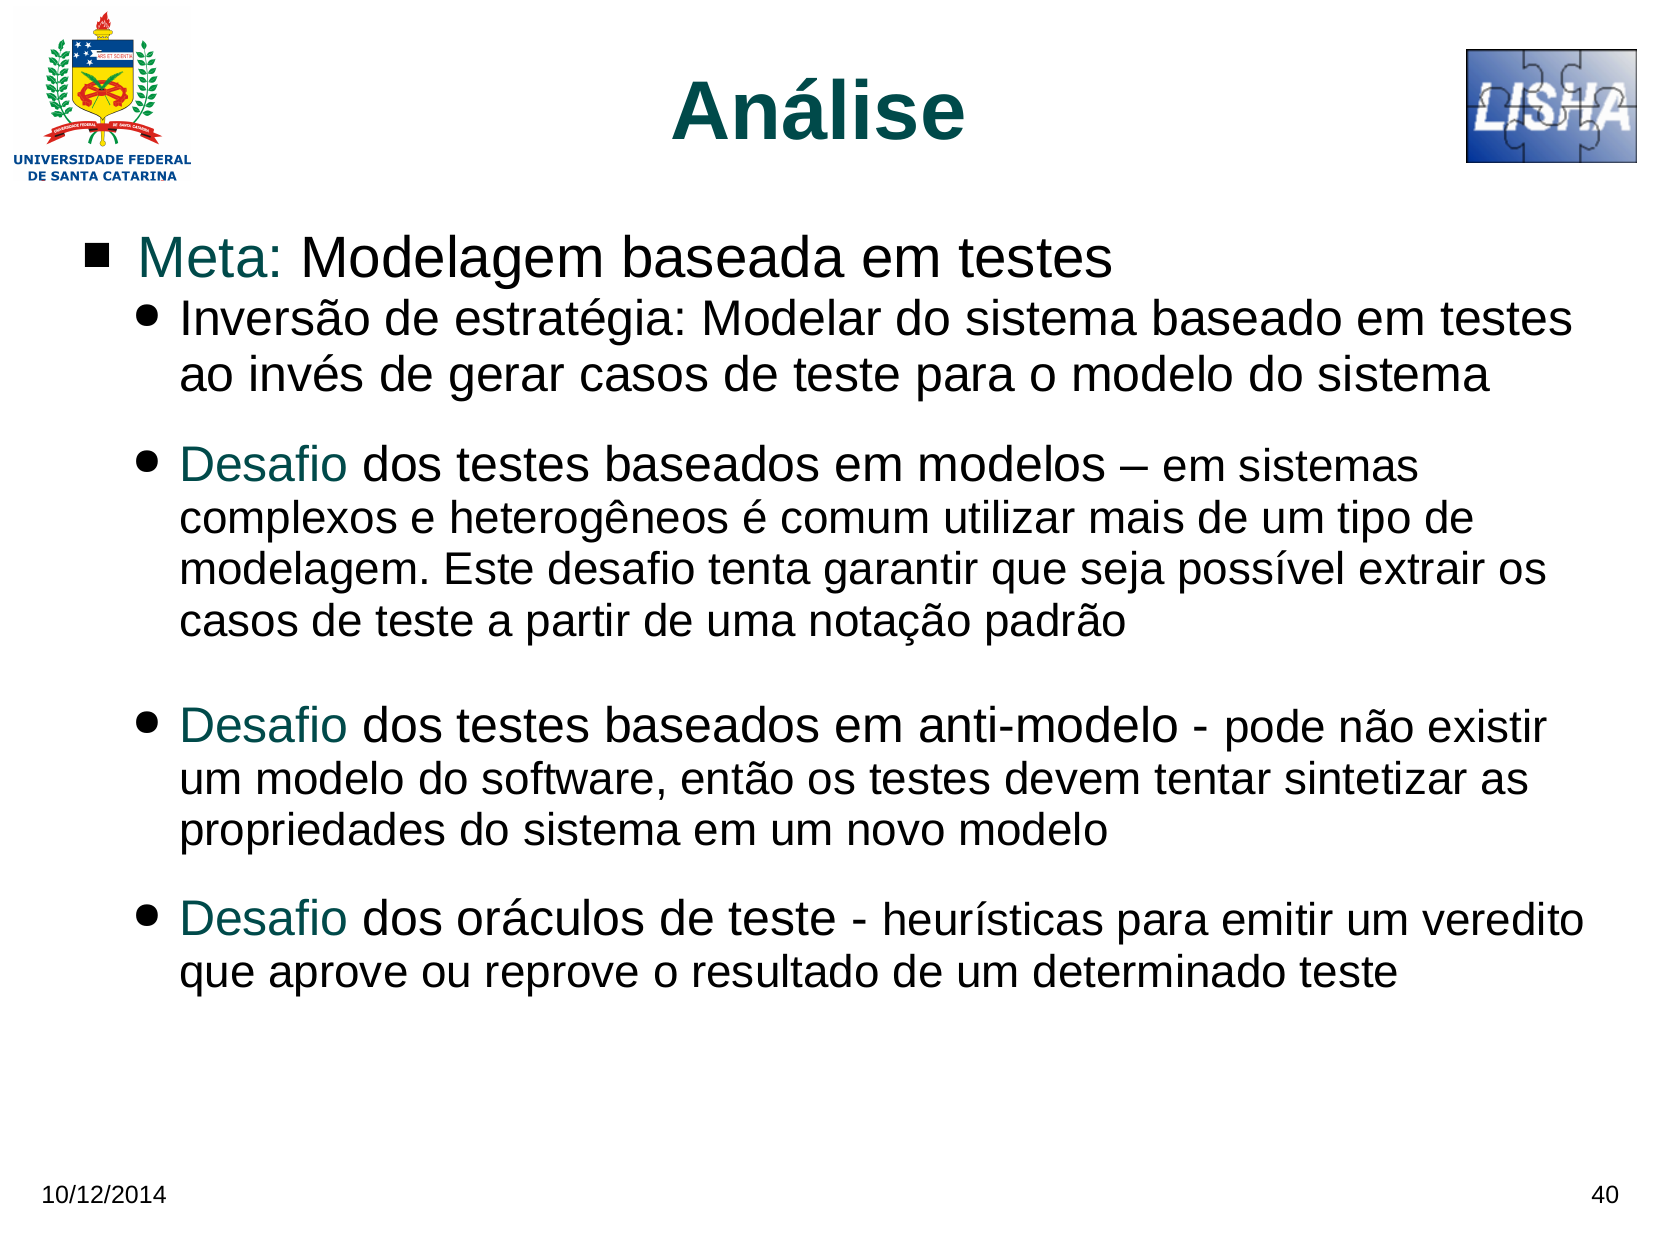

# Análise
Meta: Modelagem baseada em testes
Inversão de estratégia: Modelar do sistema baseado em testes ao invés de gerar casos de teste para o modelo do sistema
Desafio dos testes baseados em modelos – em sistemas complexos e heterogêneos é comum utilizar mais de um tipo de modelagem. Este desafio tenta garantir que seja possível extrair os casos de teste a partir de uma notação padrão
Desafio dos testes baseados em anti-modelo - pode não existir um modelo do software, então os testes devem tentar sintetizar as propriedades do sistema em um novo modelo
Desafio dos oráculos de teste - heurísticas para emitir um veredito que aprove ou reprove o resultado de um determinado teste